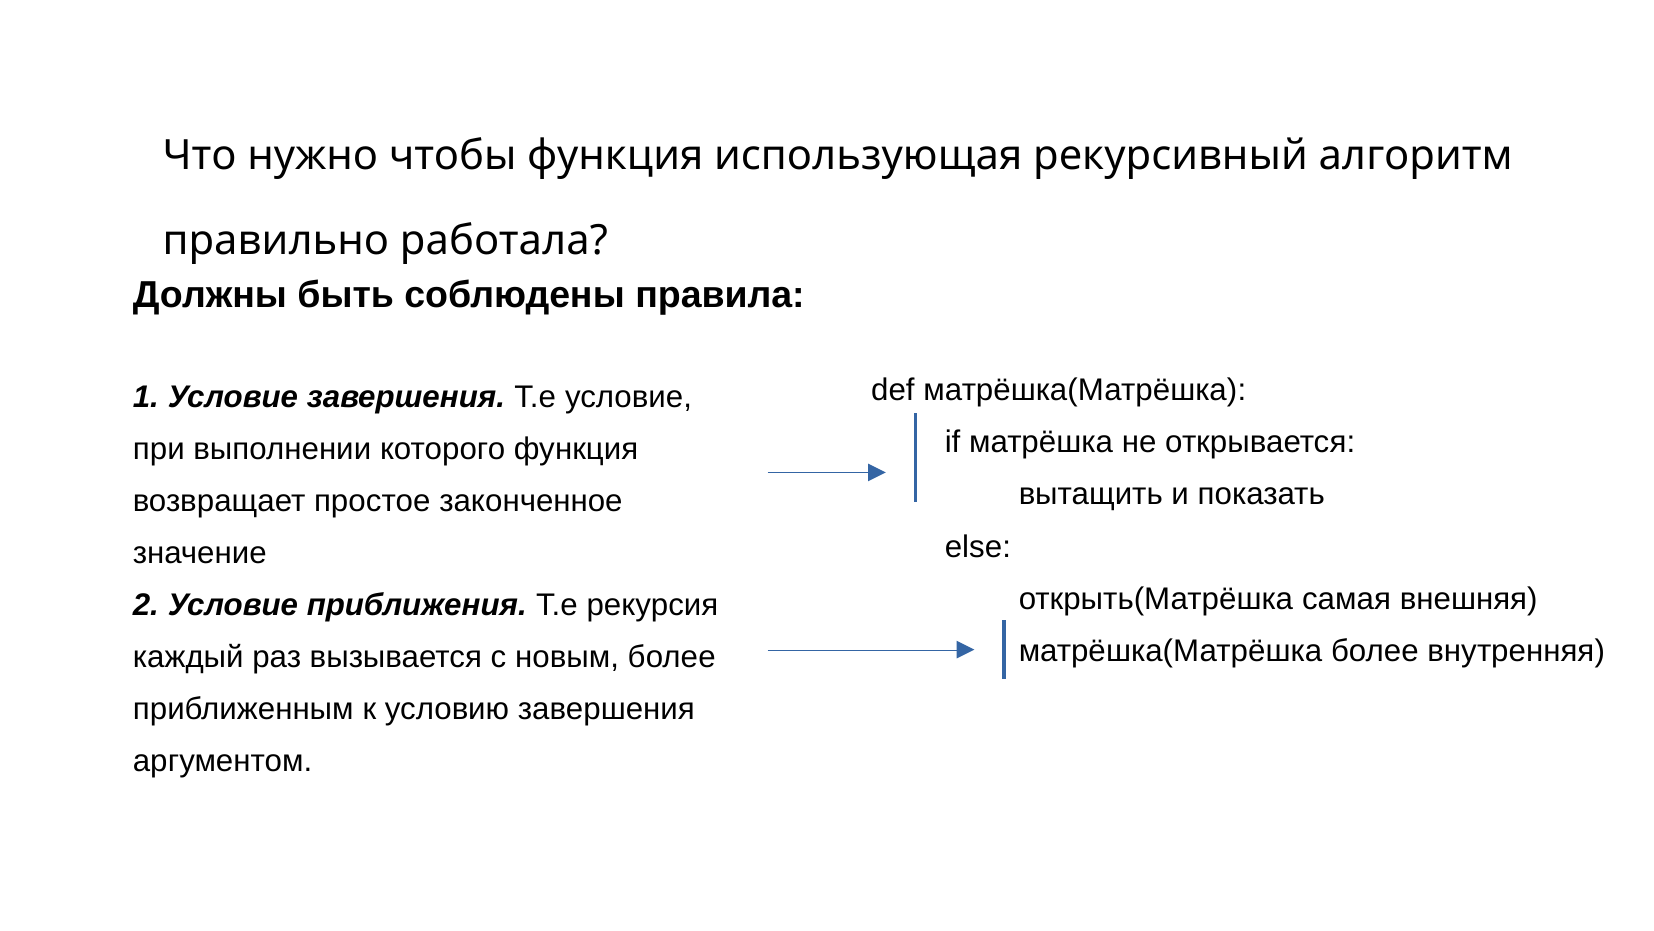

Что нужно чтобы функция использующая рекурсивный алгоритм правильно работала?
Должны быть соблюдены правила:
def матрёшка(Матрёшка):
	if матрёшка не открывается:
		вытащить и показать
	else:
		открыть(Матрёшка самая внешняя)
		матрёшка(Матрёшка более внутренняя)
1. Условие завершения. Т.е условие,
при выполнении которого функция возвращает простое законченное значение
2. Условие приближения. Т.е рекурсия каждый раз вызывается с новым, более приближенным к условию завершения аргументом.